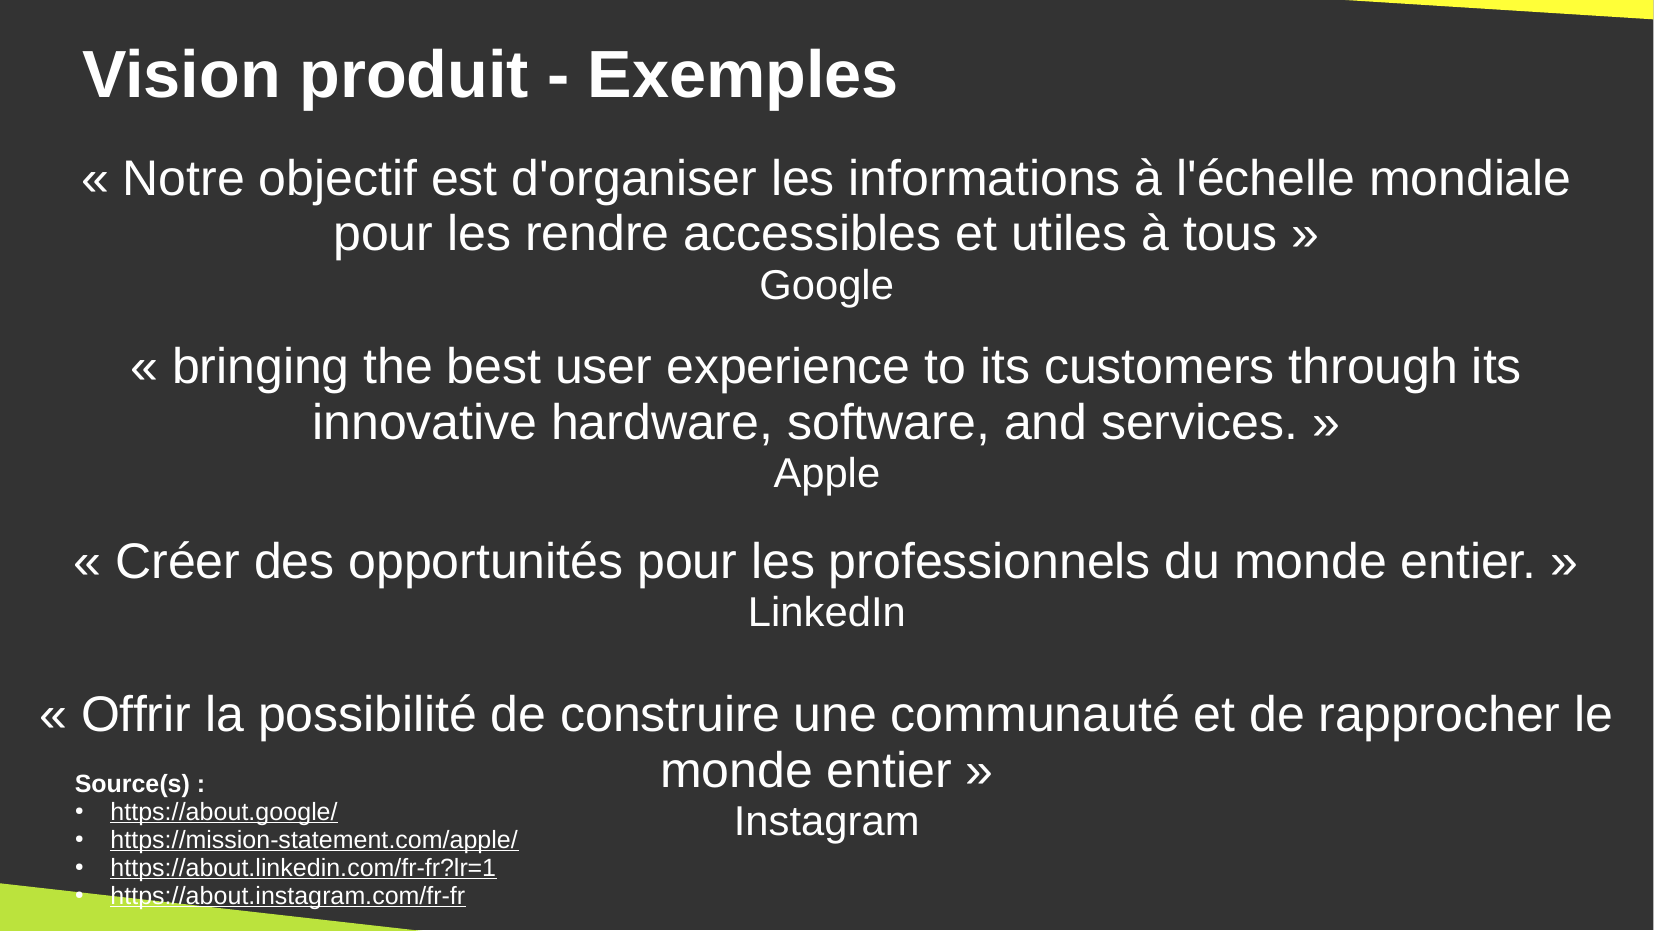

# Vision produit - Exemples
« Notre objectif est d'organiser les informations à l'échelle mondiale pour les rendre accessibles et utiles à tous »
Google
« bringing the best user experience to its customers through its innovative hardware, software, and services. »
Apple
« Créer des opportunités pour les professionnels du monde entier. »
LinkedIn
« Offrir la possibilité de construire une communauté et de rapprocher le monde entier »
Instagram
Source(s) :
https://about.google/
https://mission-statement.com/apple/
https://about.linkedin.com/fr-fr?lr=1
https://about.instagram.com/fr-fr